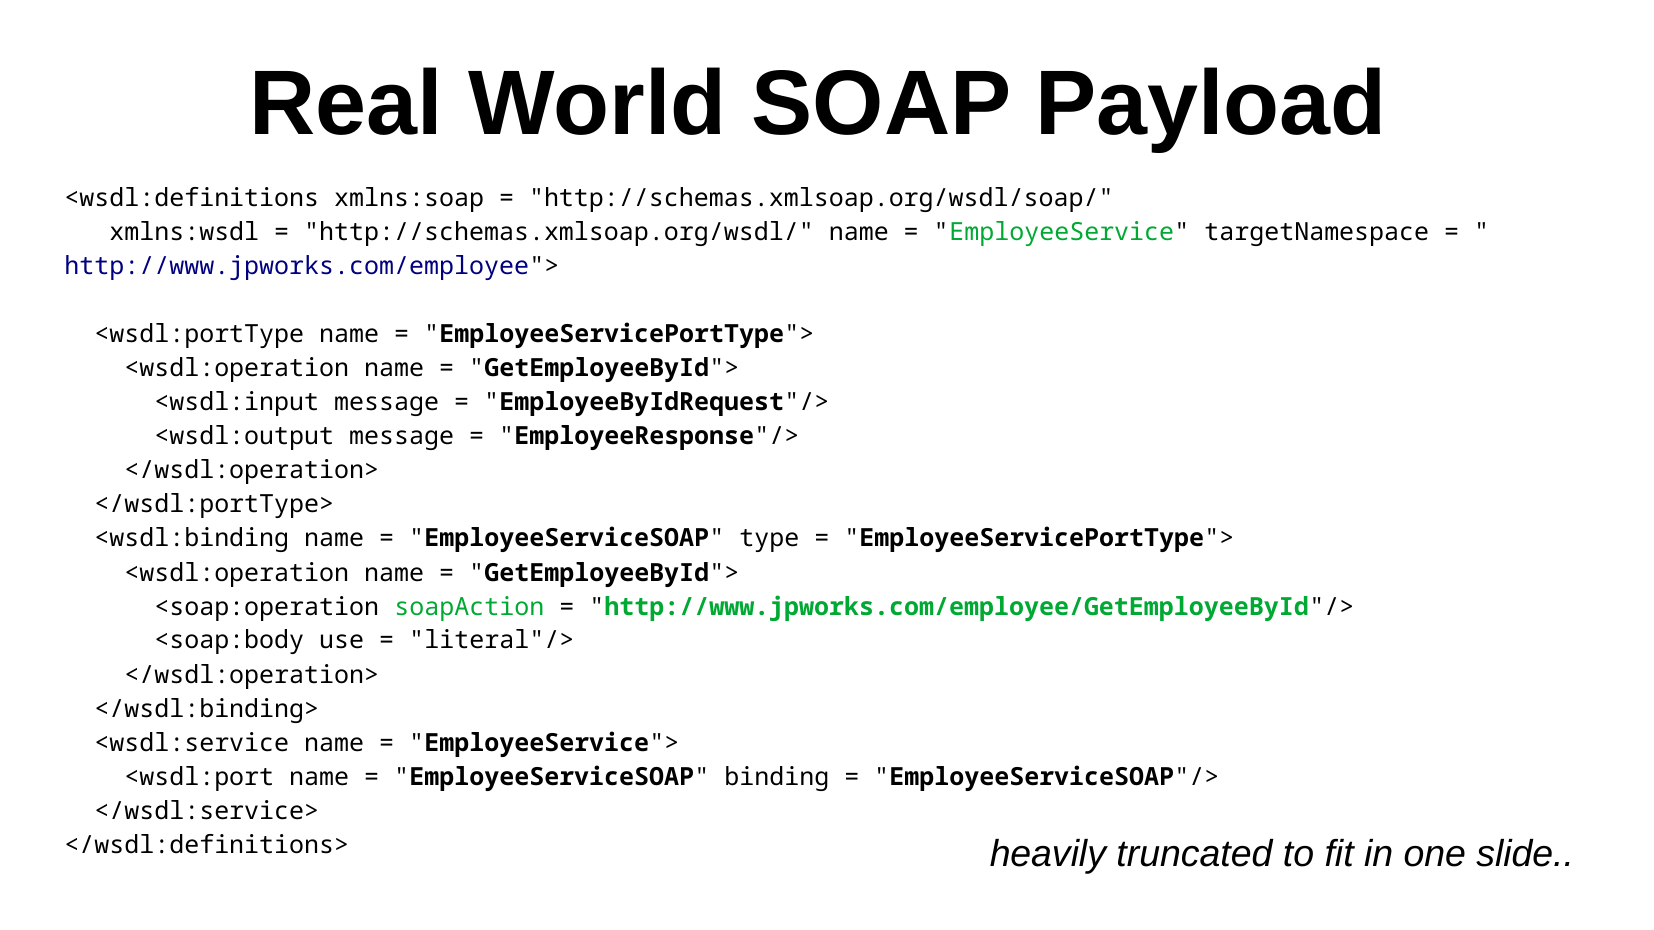

# Real World SOAP Payload
<wsdl:definitions xmlns:soap = "http://schemas.xmlsoap.org/wsdl/soap/"
 xmlns:wsdl = "http://schemas.xmlsoap.org/wsdl/" name = "EmployeeService" targetNamespace = "http://www.jpworks.com/employee">
 <wsdl:portType name = "EmployeeServicePortType">
 <wsdl:operation name = "GetEmployeeById">
 <wsdl:input message = "EmployeeByIdRequest"/>
 <wsdl:output message = "EmployeeResponse"/>
 </wsdl:operation>
 </wsdl:portType>
 <wsdl:binding name = "EmployeeServiceSOAP" type = "EmployeeServicePortType">
 <wsdl:operation name = "GetEmployeeById">
 <soap:operation soapAction = "http://www.jpworks.com/employee/GetEmployeeById"/>
 <soap:body use = "literal"/>
 </wsdl:operation>
 </wsdl:binding>
 <wsdl:service name = "EmployeeService">
 <wsdl:port name = "EmployeeServiceSOAP" binding = "EmployeeServiceSOAP"/>
 </wsdl:service>
</wsdl:definitions>
heavily truncated to fit in one slide..